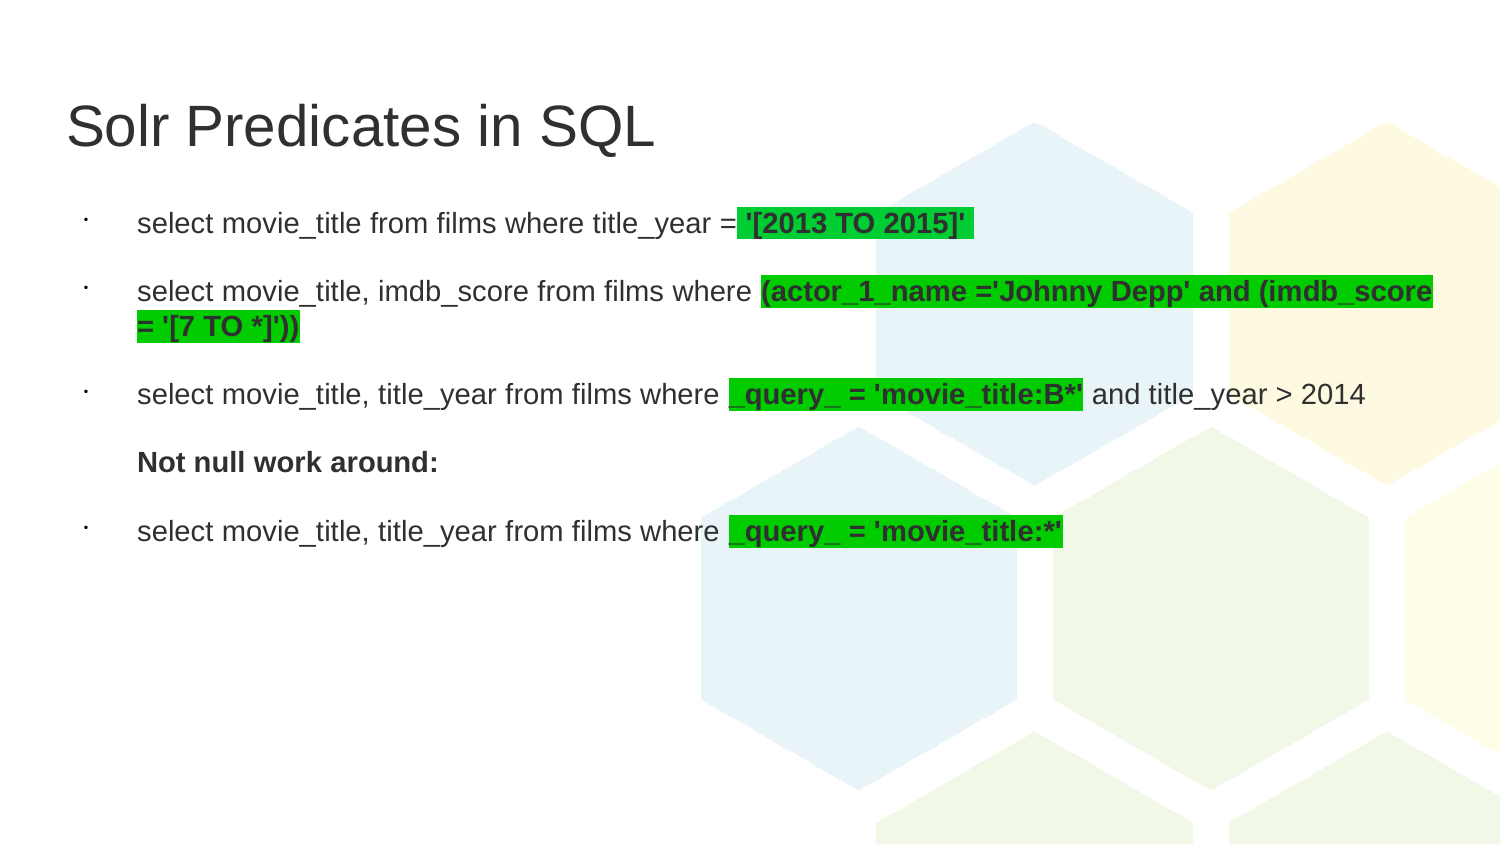

# Solr Predicates in SQL
select movie_title from films where title_year = '[2013 TO 2015]'
select movie_title, imdb_score from films where (actor_1_name ='Johnny Depp' and (imdb_score = '[7 TO *]'))
select movie_title, title_year from films where _query_ = 'movie_title:B*' and title_year > 2014
Not null work around:
select movie_title, title_year from films where _query_ = 'movie_title:*'